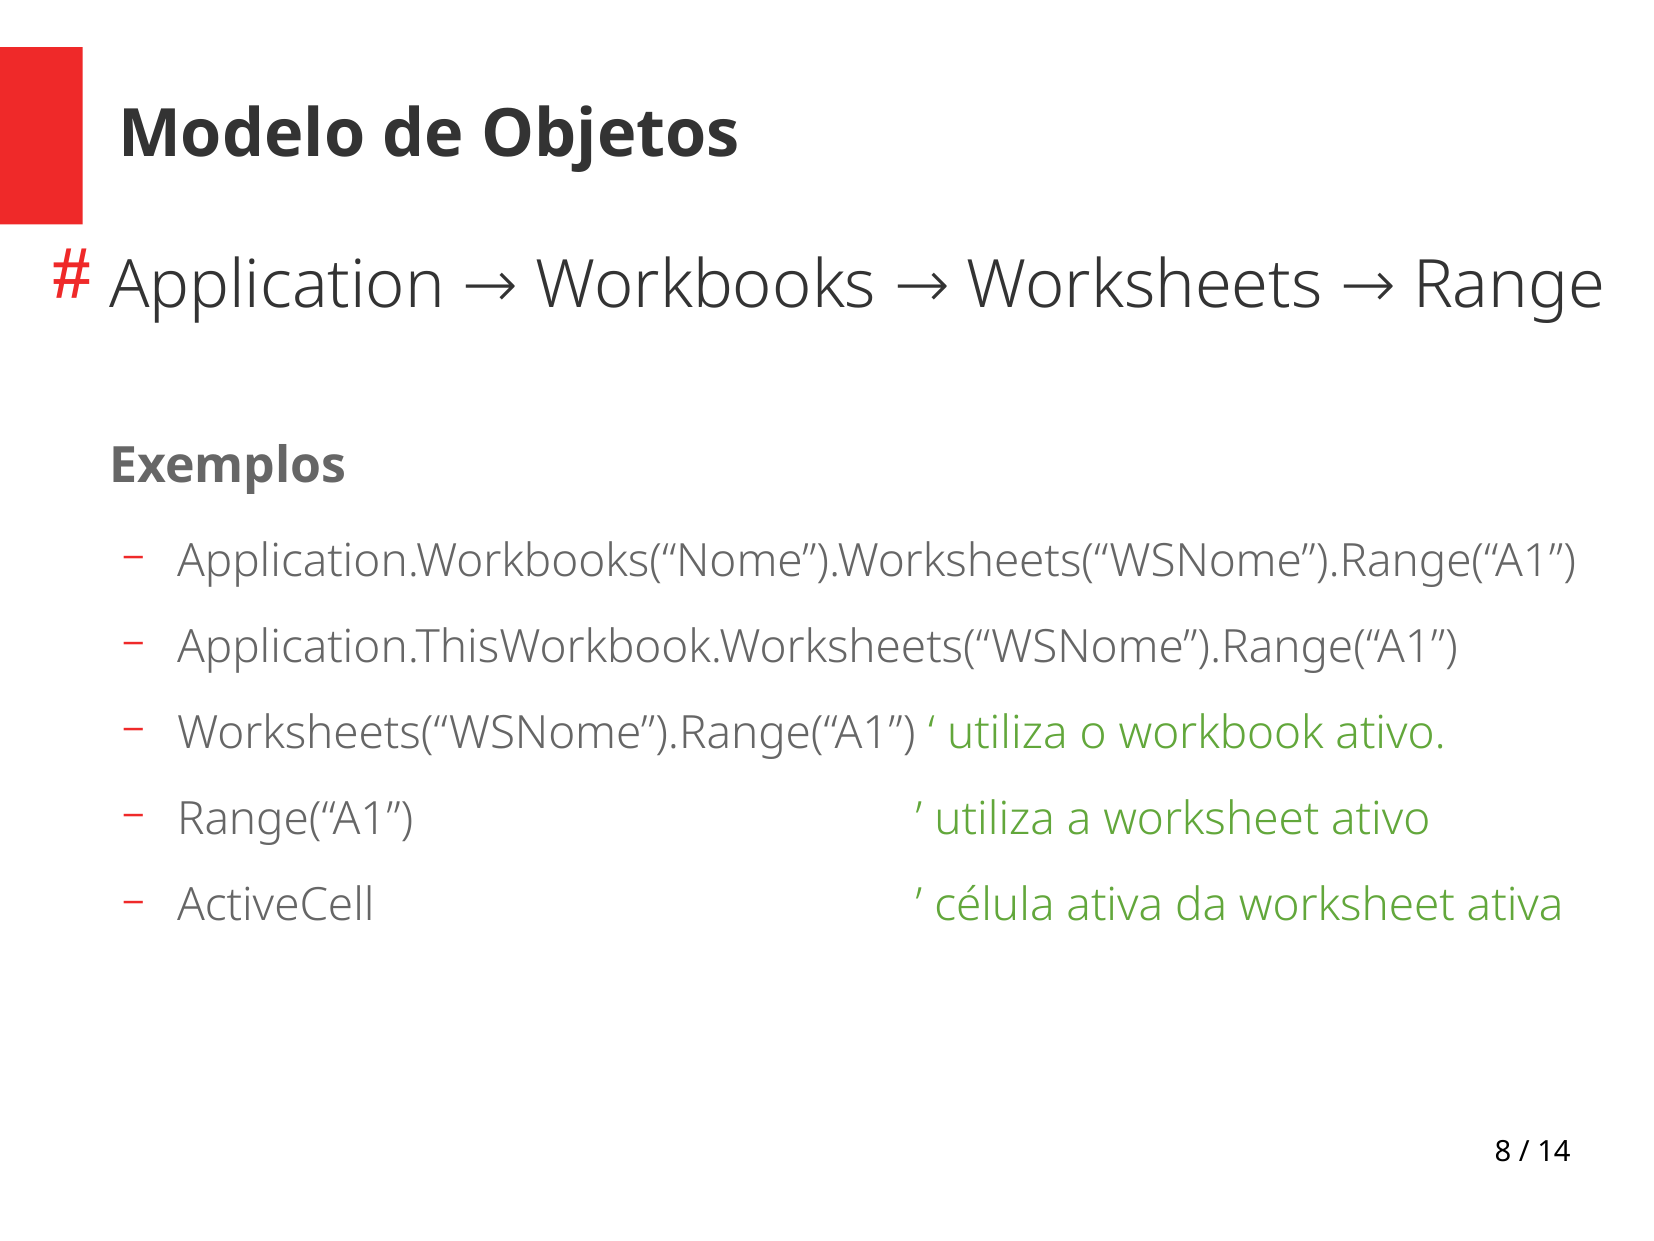

# Modelo de Objetos
Application → Workbooks → Worksheets → Range
Exemplos
Application.Workbooks(“Nome”).Worksheets(“WSNome”).Range(“A1”)
Application.ThisWorkbook.Worksheets(“WSNome”).Range(“A1”)
Worksheets(“WSNome”).Range(“A1”) ‘ utiliza o workbook ativo.
Range(“A1”) 							’ utiliza a worksheet ativo
ActiveCell 								’ célula ativa da worksheet ativa
8